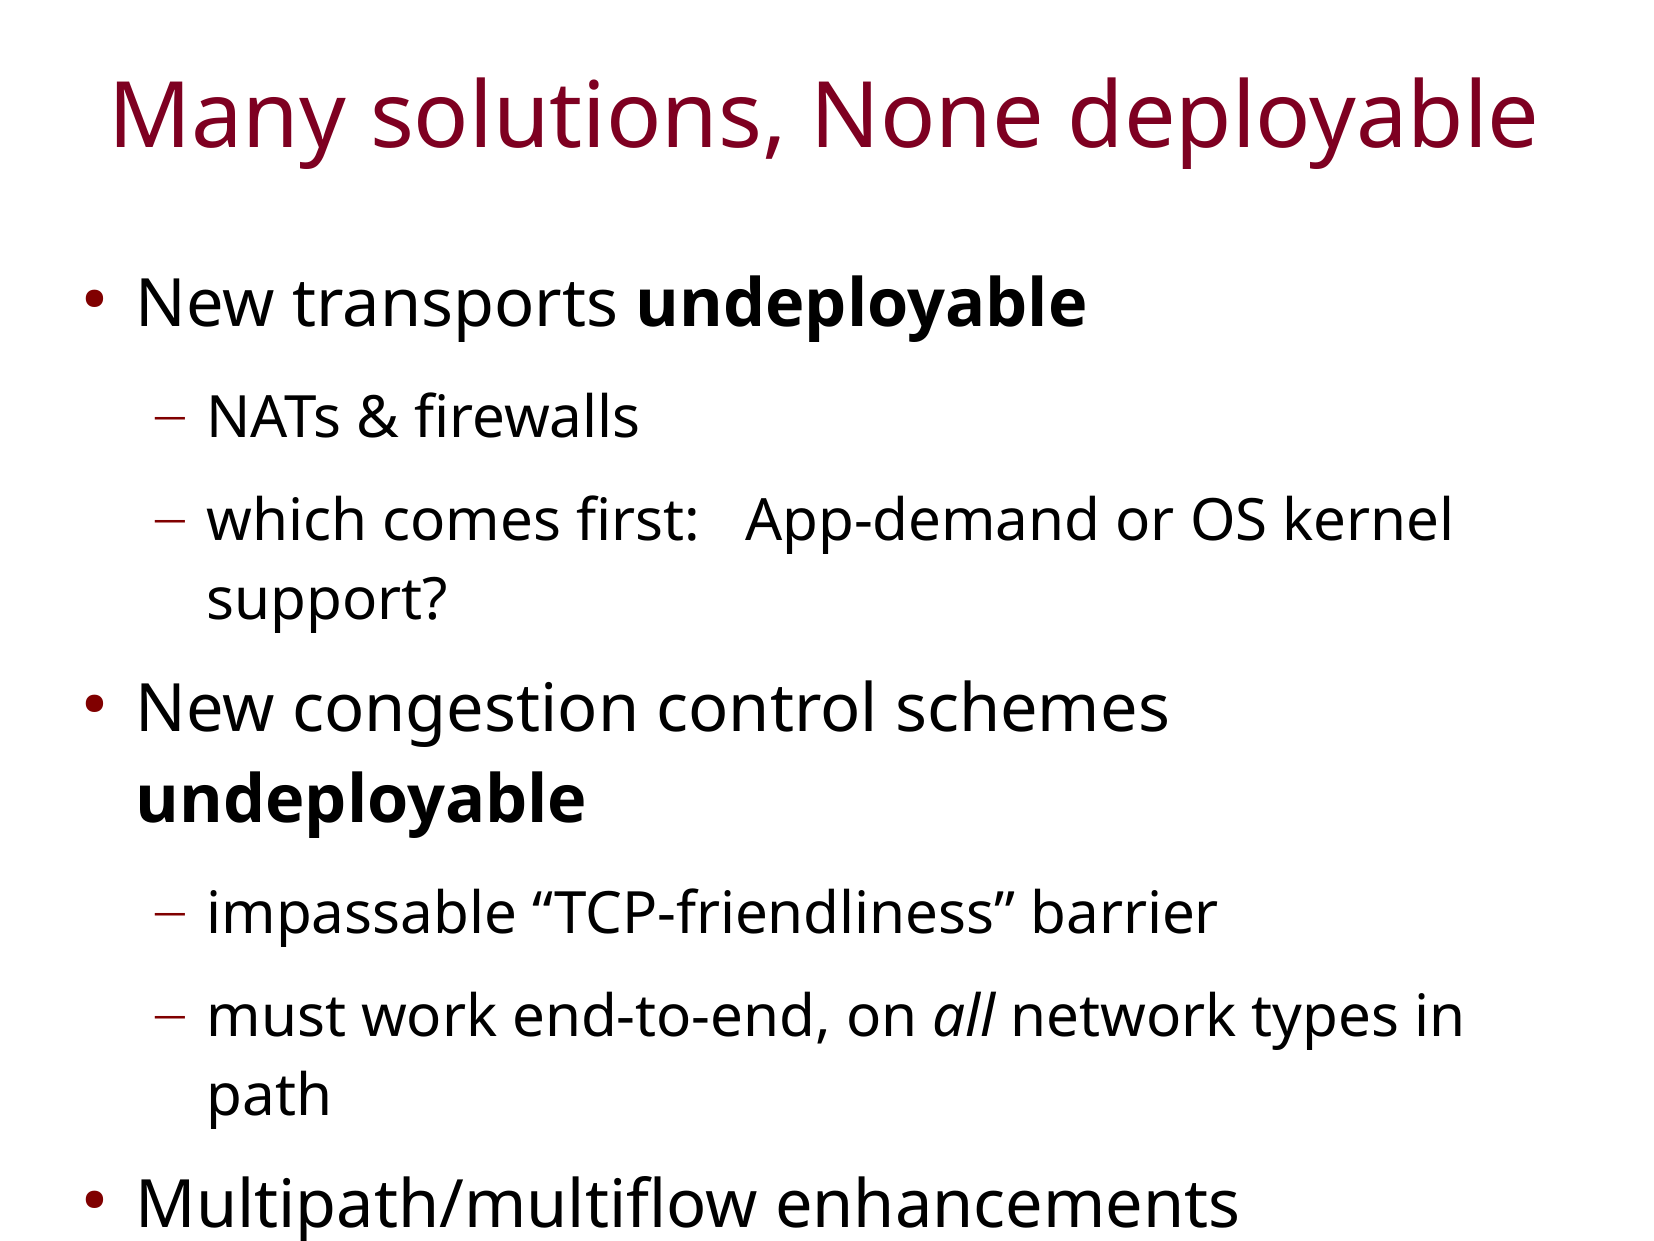

# Many solutions, None deployable
New transports undeployable
NATs & firewalls
which comes first: App-demand or OS kernel support?
New congestion control schemes undeployable
impassable “TCP-friendliness” barrier
must work end-to-end, on all network types in path
Multipath/multiflow enhancements undeployable
“You want how many flows? Not on my network!”
TCP-unfriendly?